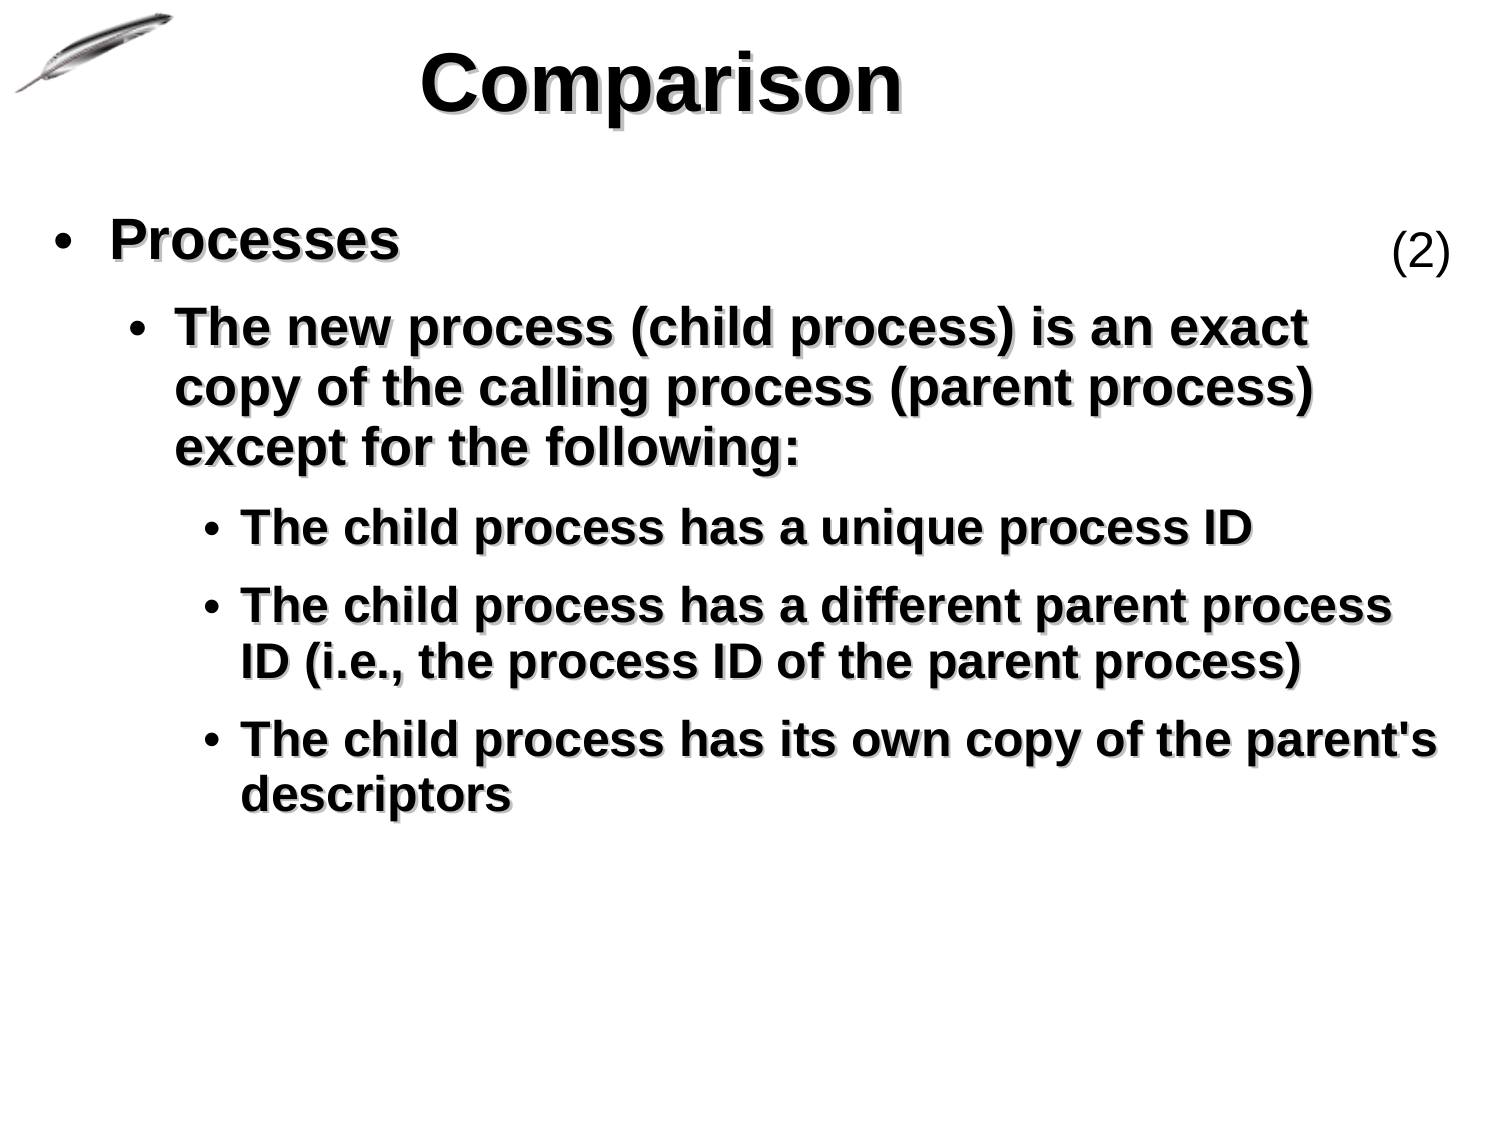

# Comparison
Processes
The new process (child process) is an exact copy of the calling process (parent process) except for the following:
The child process has a unique process ID
The child process has a different parent process ID (i.e., the process ID of the parent process)
The child process has its own copy of the parent's descriptors
(2)